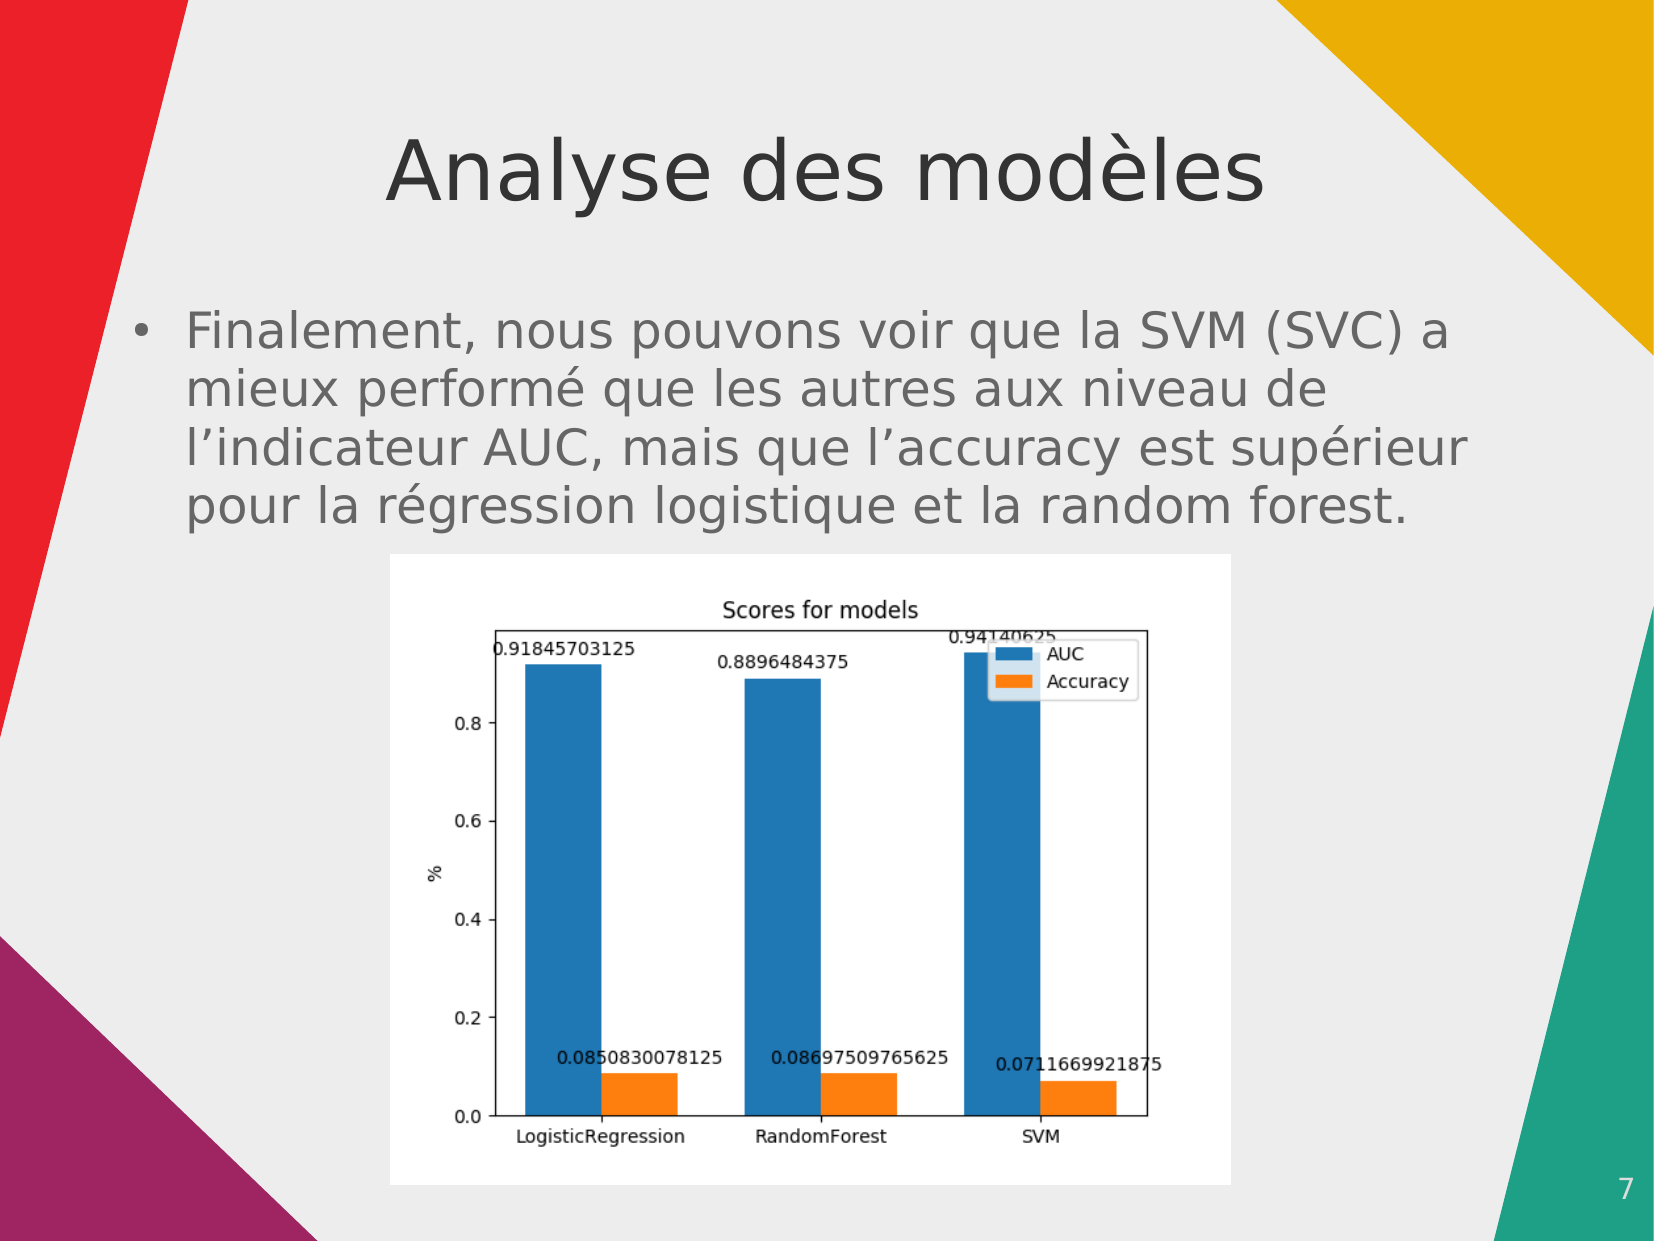

# Analyse des modèles
Finalement, nous pouvons voir que la SVM (SVC) a mieux performé que les autres aux niveau de l’indicateur AUC, mais que l’accuracy est supérieur pour la régression logistique et la random forest.
7